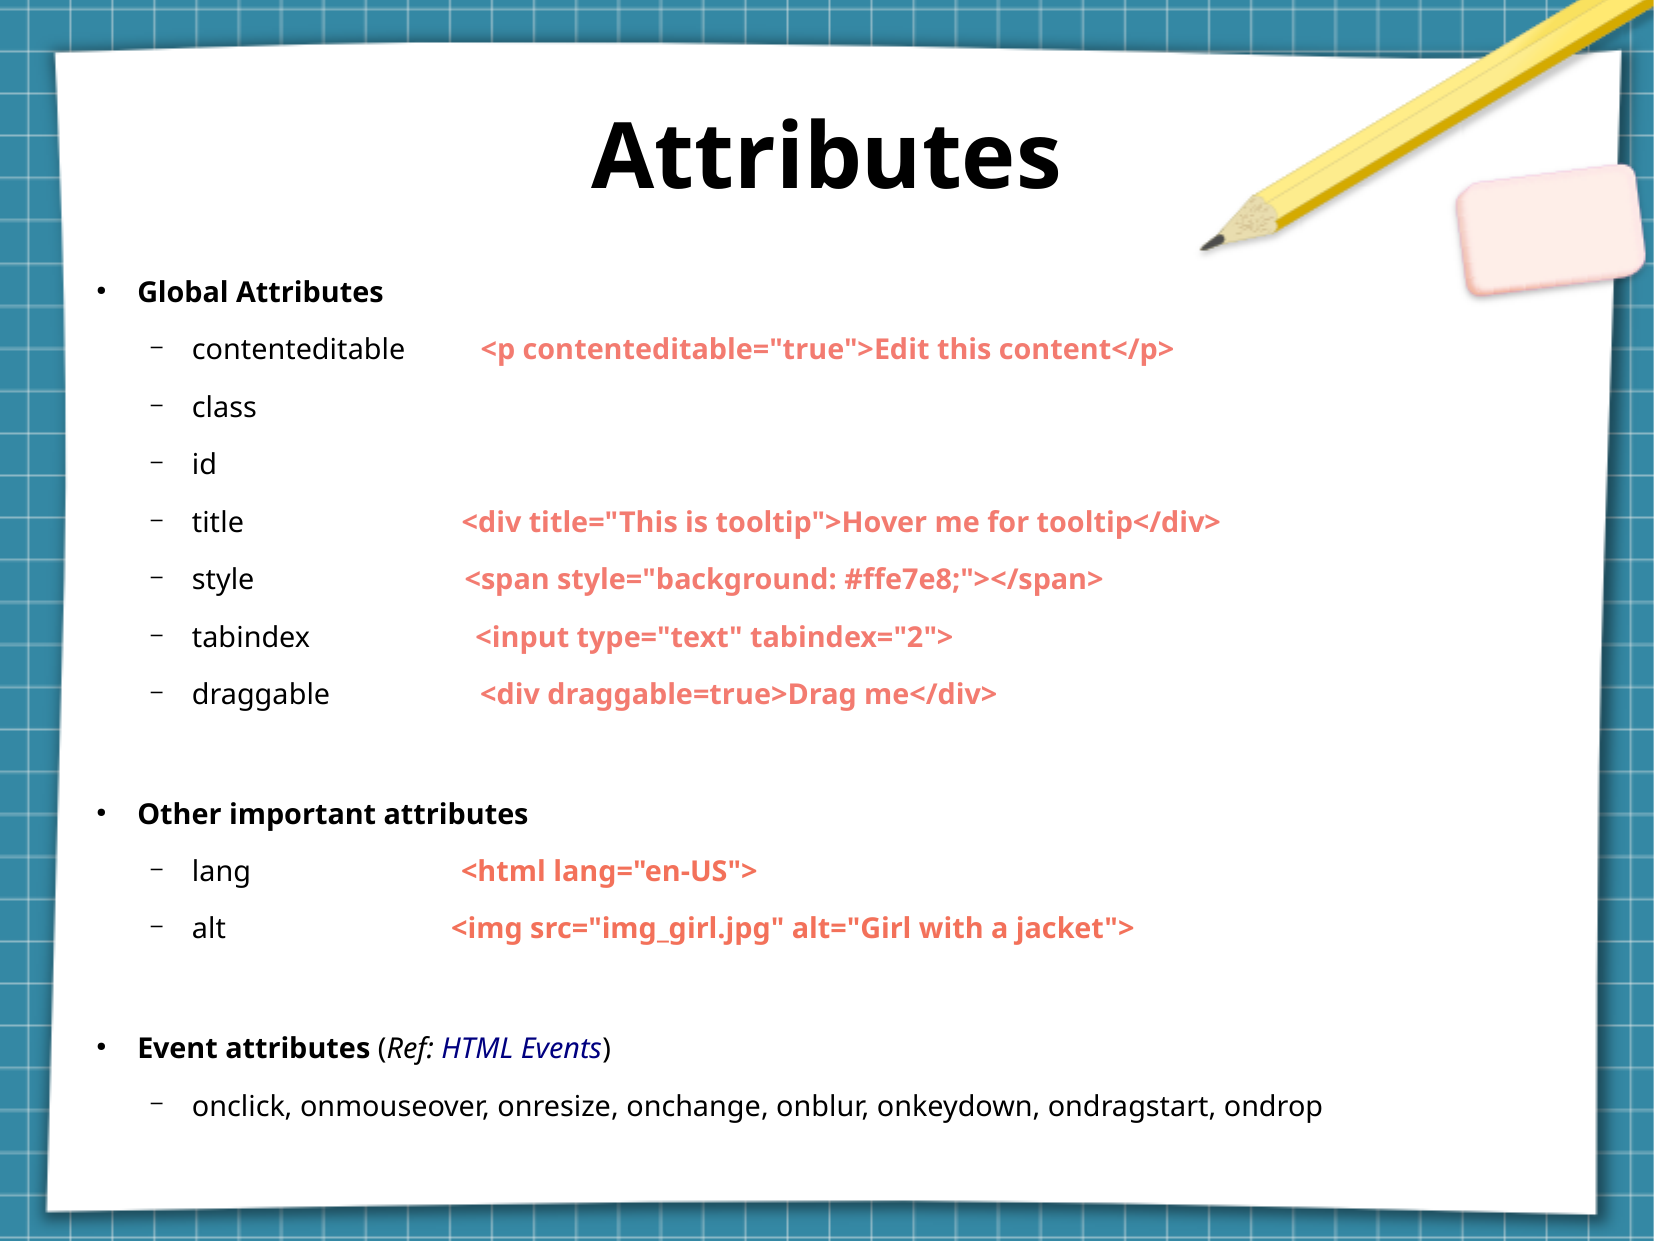

# Attributes
Global Attributes
contenteditable <p contenteditable="true">Edit this content</p>
class
id
title <div title="This is tooltip">Hover me for tooltip</div>
style <span style="background: #ffe7e8;"></span>
tabindex <input type="text" tabindex="2">
draggable <div draggable=true>Drag me</div>
Other important attributes
lang <html lang="en-US">
alt <img src="img_girl.jpg" alt="Girl with a jacket">
Event attributes (Ref: HTML Events)
onclick, onmouseover, onresize, onchange, onblur, onkeydown, ondragstart, ondrop